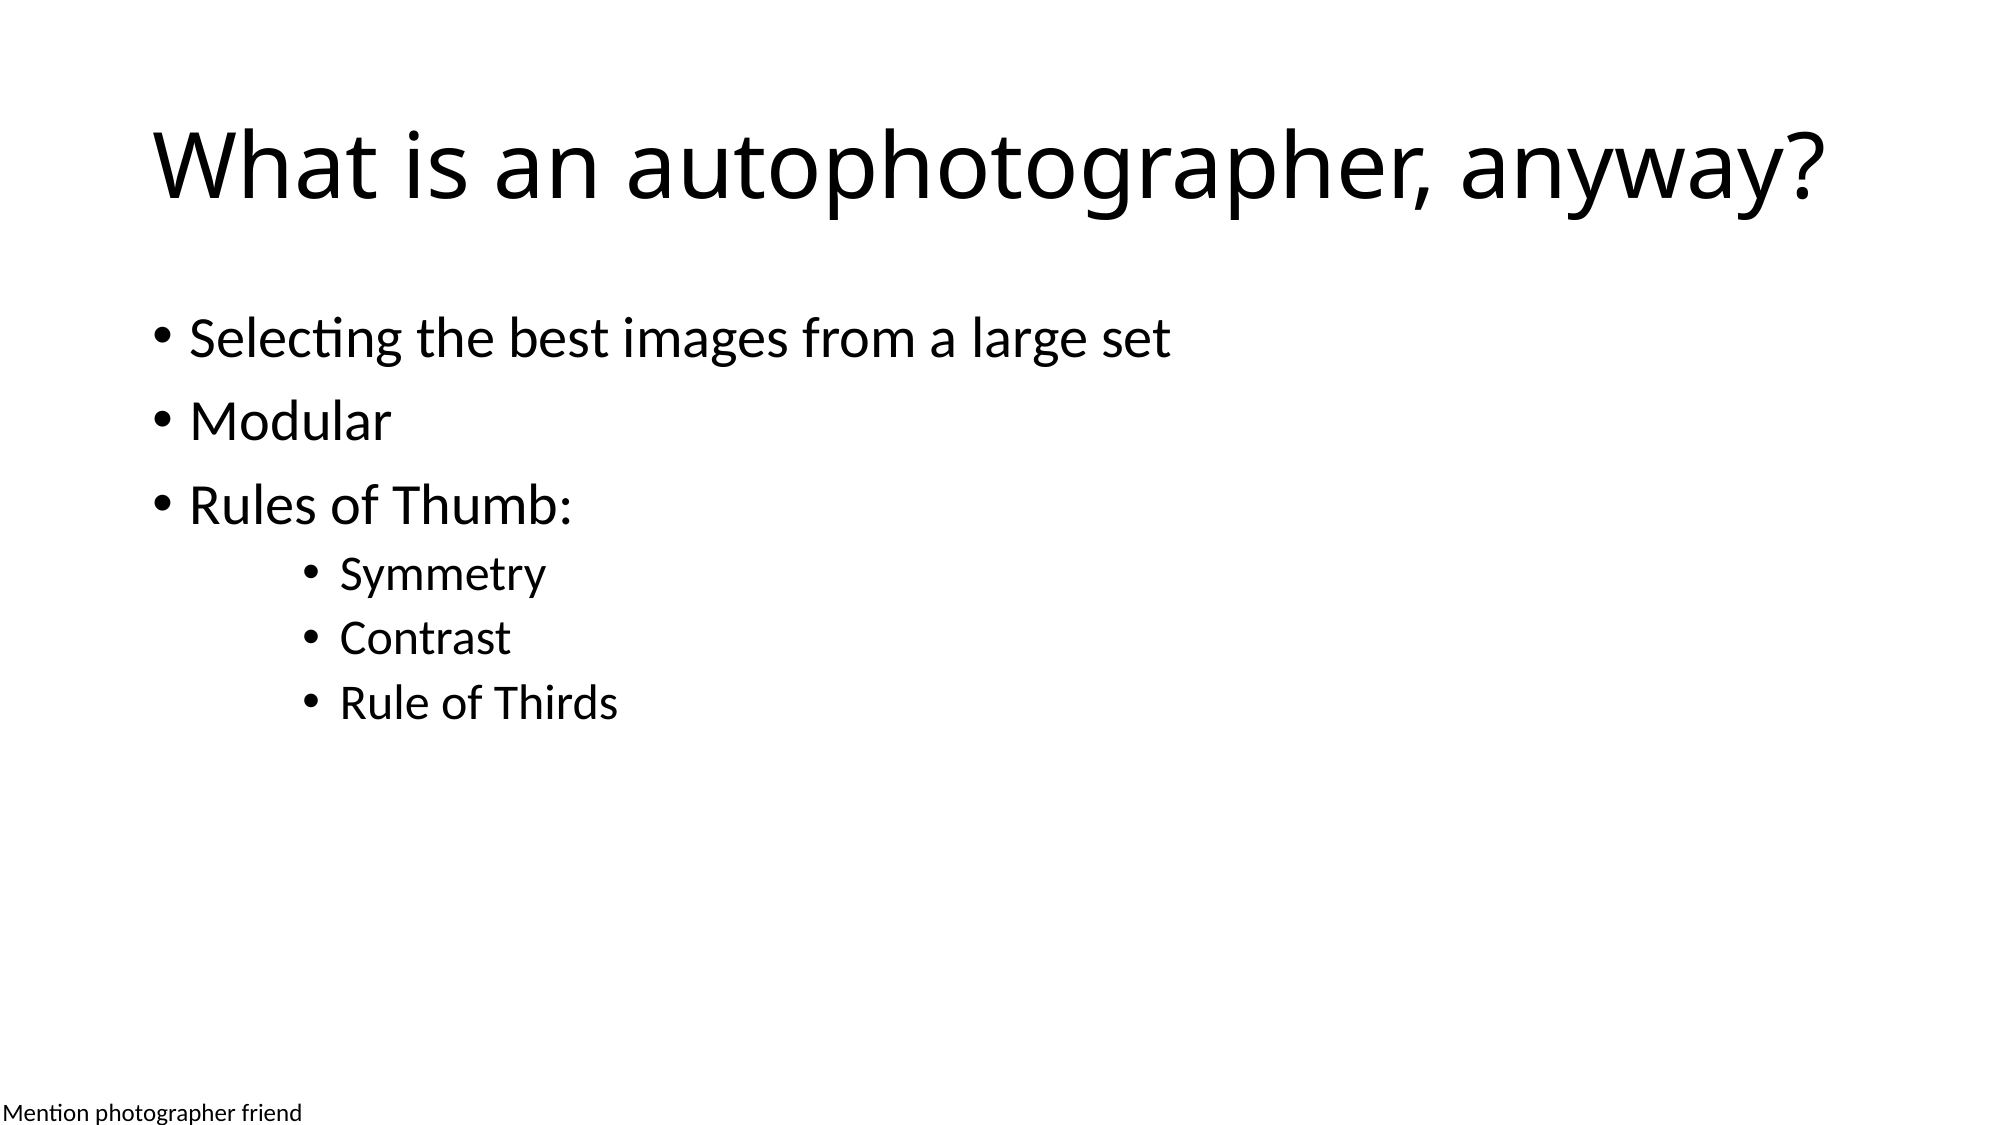

# What is an autophotographer, anyway?
Selecting the best images from a large set
Modular
Rules of Thumb:
Symmetry
Contrast
Rule of Thirds
Mention photographer friend